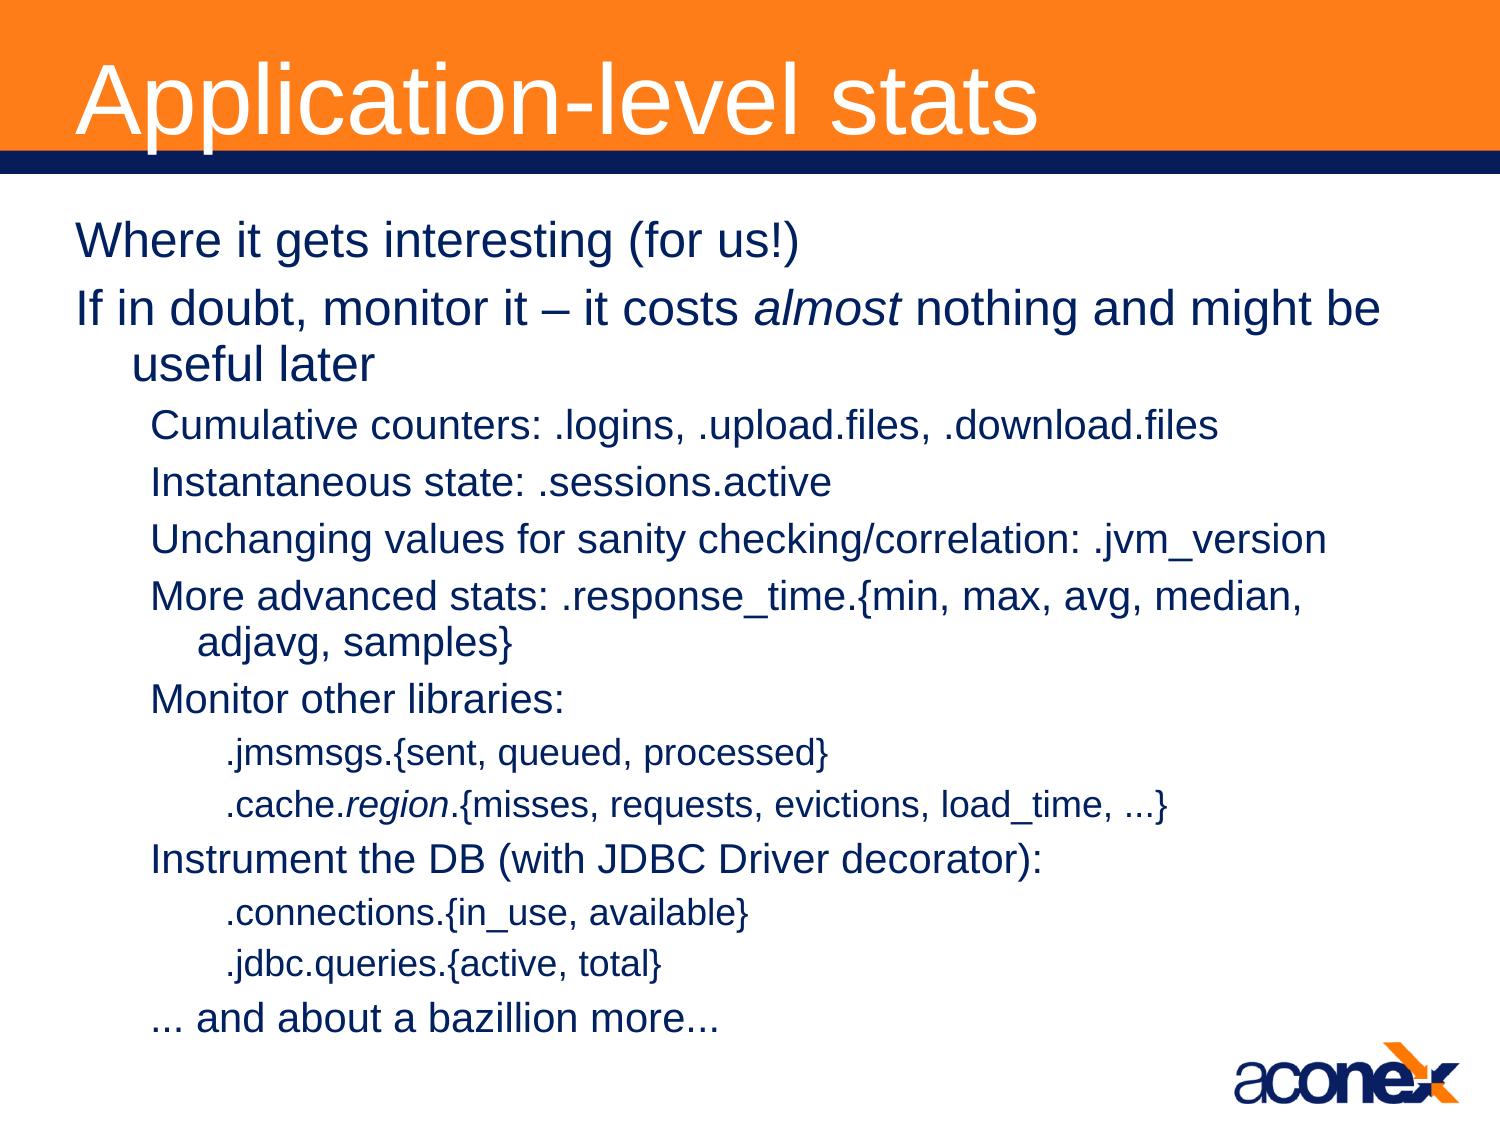

# Application-level stats
Where it gets interesting (for us!)
If in doubt, monitor it – it costs almost nothing and might be useful later
Cumulative counters: .logins, .upload.files, .download.files
Instantaneous state: .sessions.active
Unchanging values for sanity checking/correlation: .jvm_version
More advanced stats: .response_time.{min, max, avg, median, adjavg, samples}
Monitor other libraries:
.jmsmsgs.{sent, queued, processed}
.cache.region.{misses, requests, evictions, load_time, ...}
Instrument the DB (with JDBC Driver decorator):
.connections.{in_use, available}
.jdbc.queries.{active, total}
... and about a bazillion more...